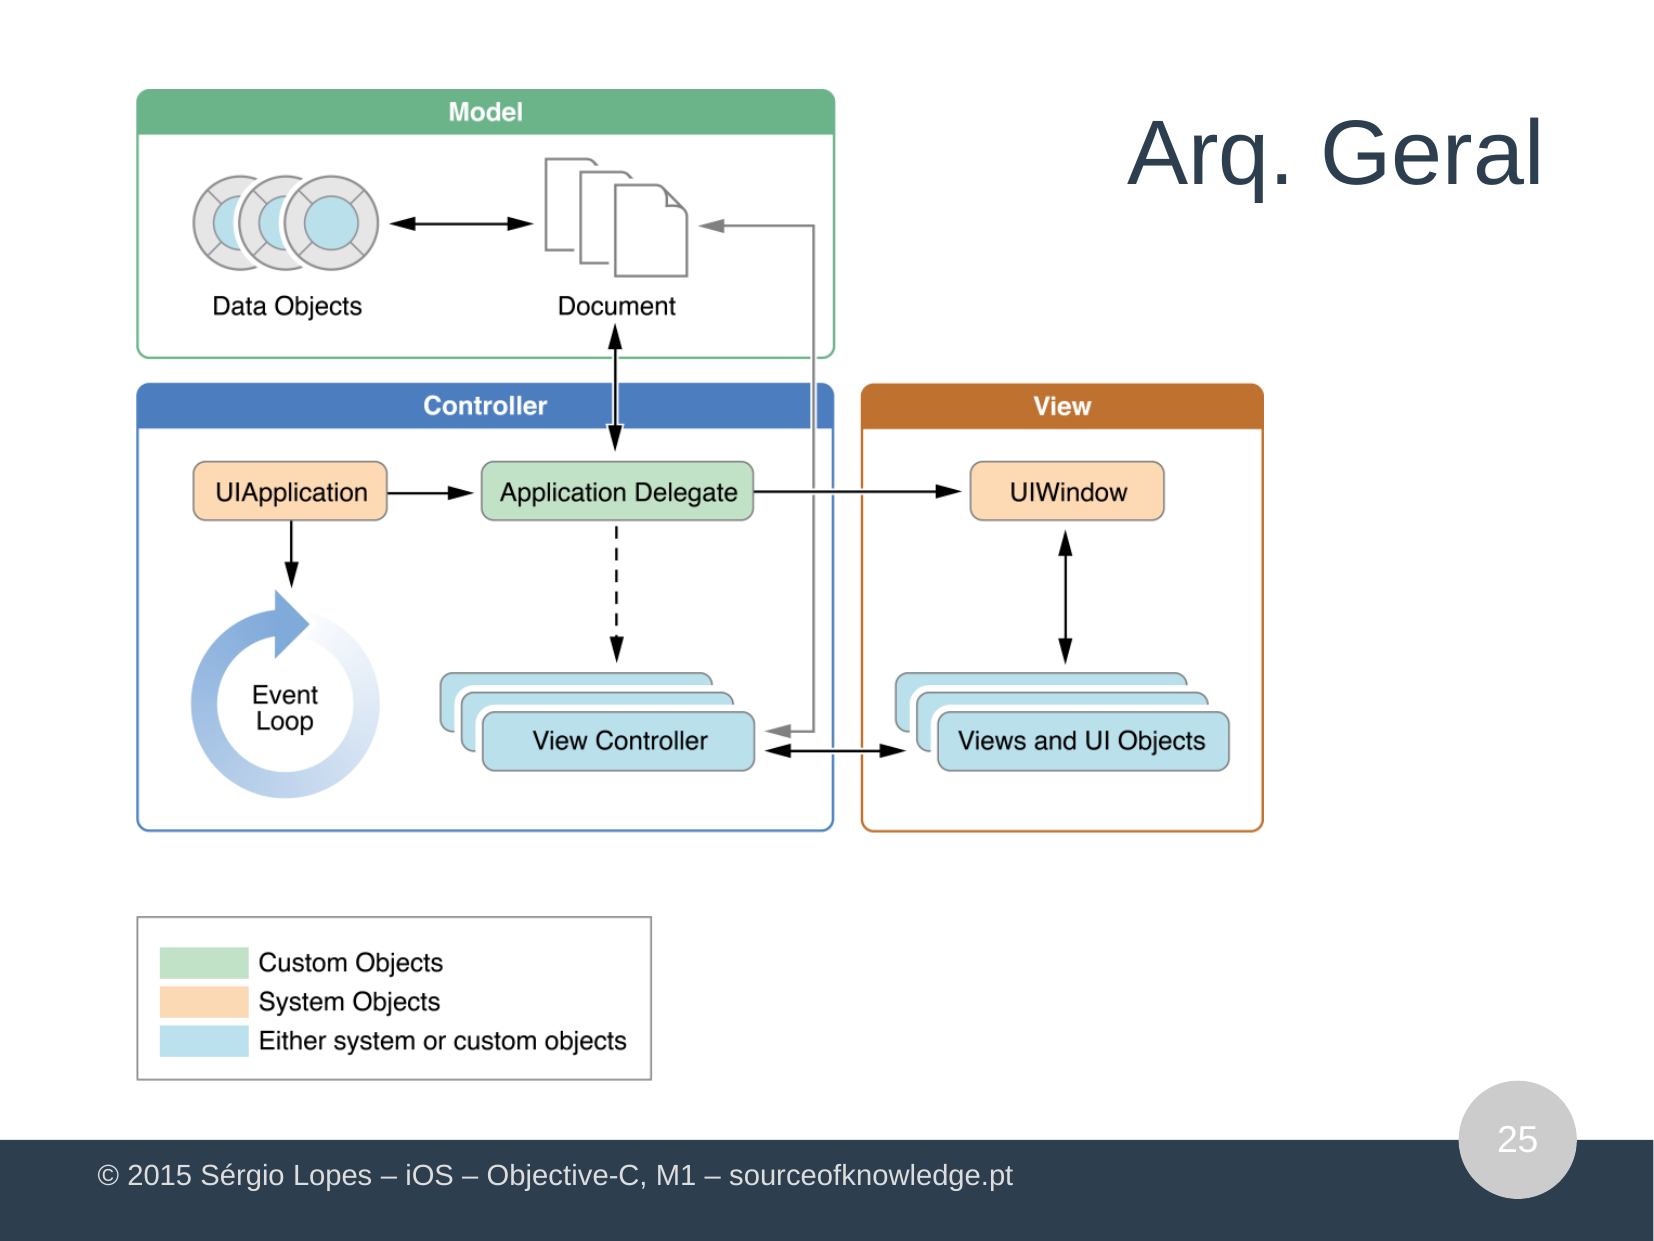

# Arq. Geral
25
© 2015 Sérgio Lopes – iOS – Objective-C, M1 – sourceofknowledge.pt